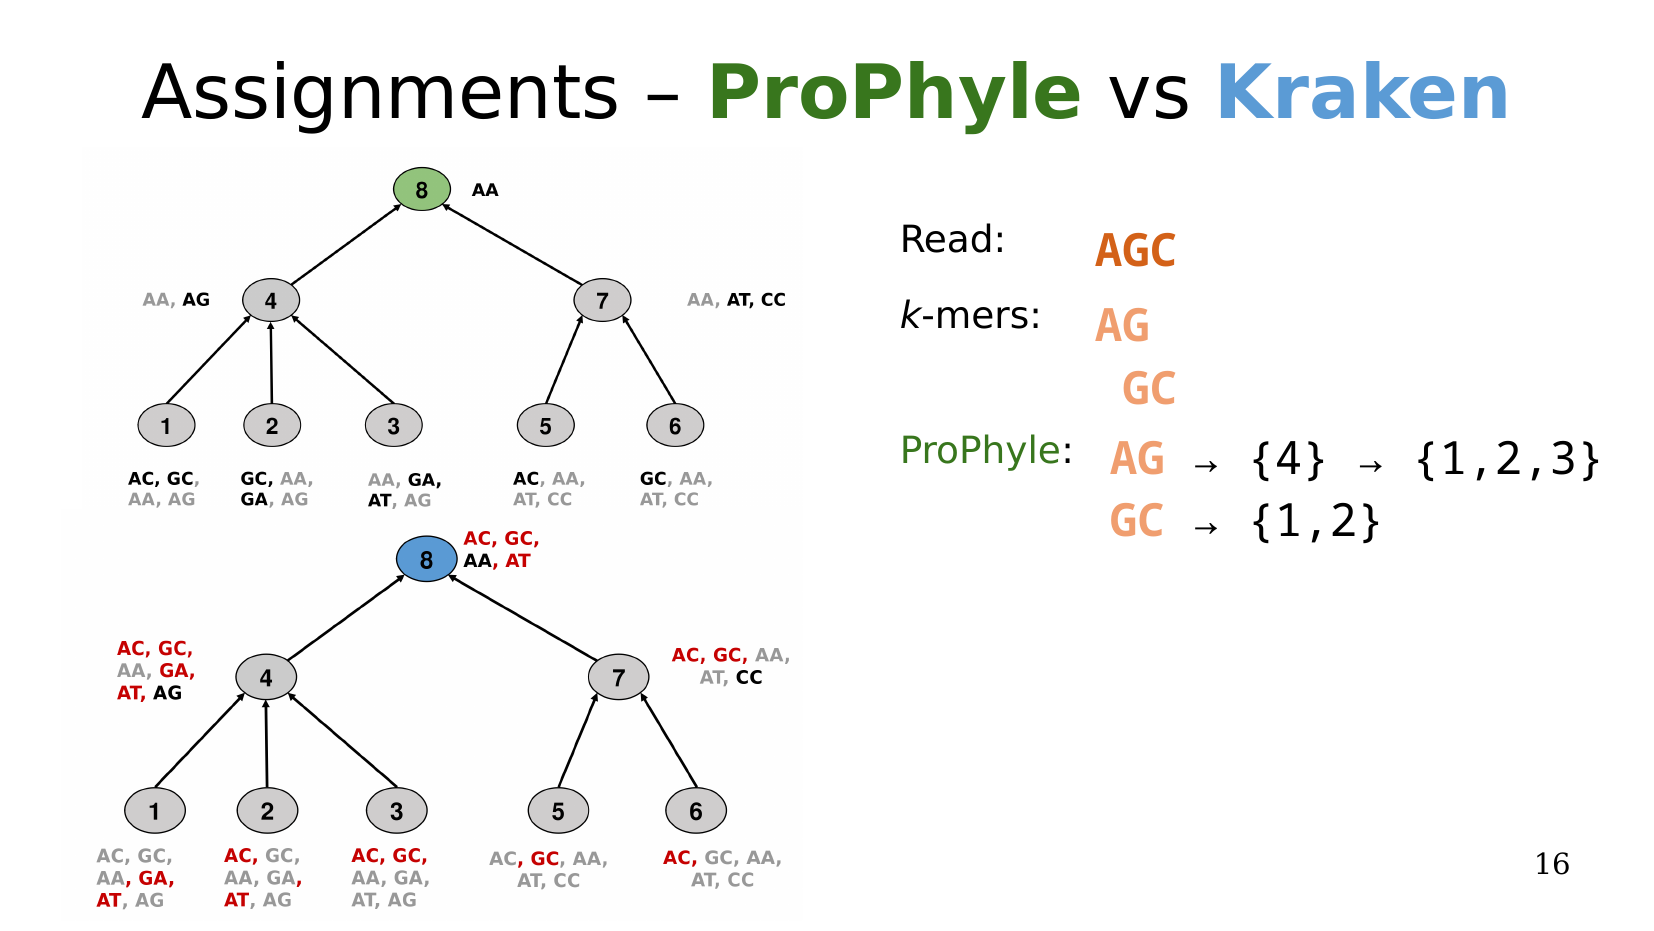

# Assignments – ProPhyle vs Kraken
Read:
AGC
AG
 GC
k-mers:
AG → {4} → {1,2,3}
GC → {1,2}
ProPhyle:
16